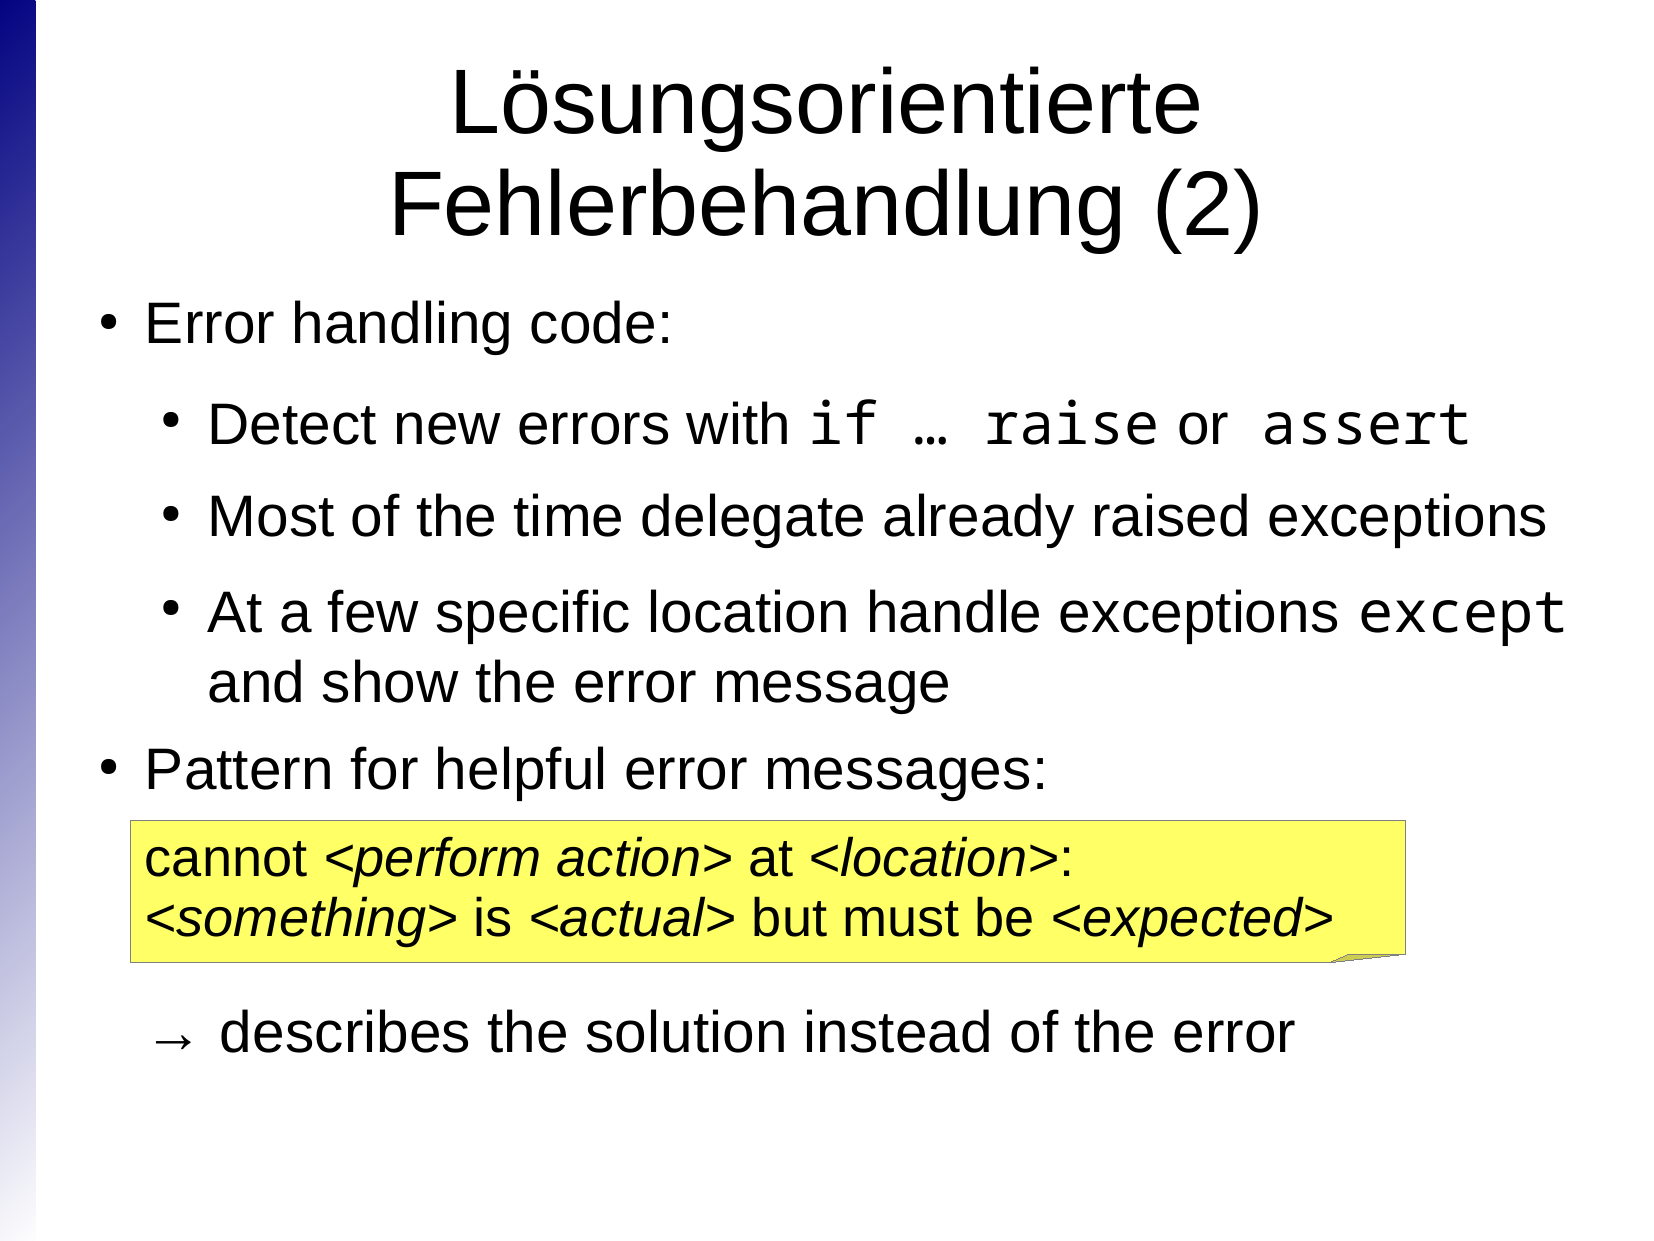

# Lösungsorientierte Fehlerbehandlung (2)
Error handling code:
Detect new errors with if … raise or assert
Most of the time delegate already raised exceptions
At a few specific location handle exceptions except and show the error message
Pattern for helpful error messages:
→ describes the solution instead of the error
cannot <perform action> at <location>:
<something> is <actual> but must be <expected>